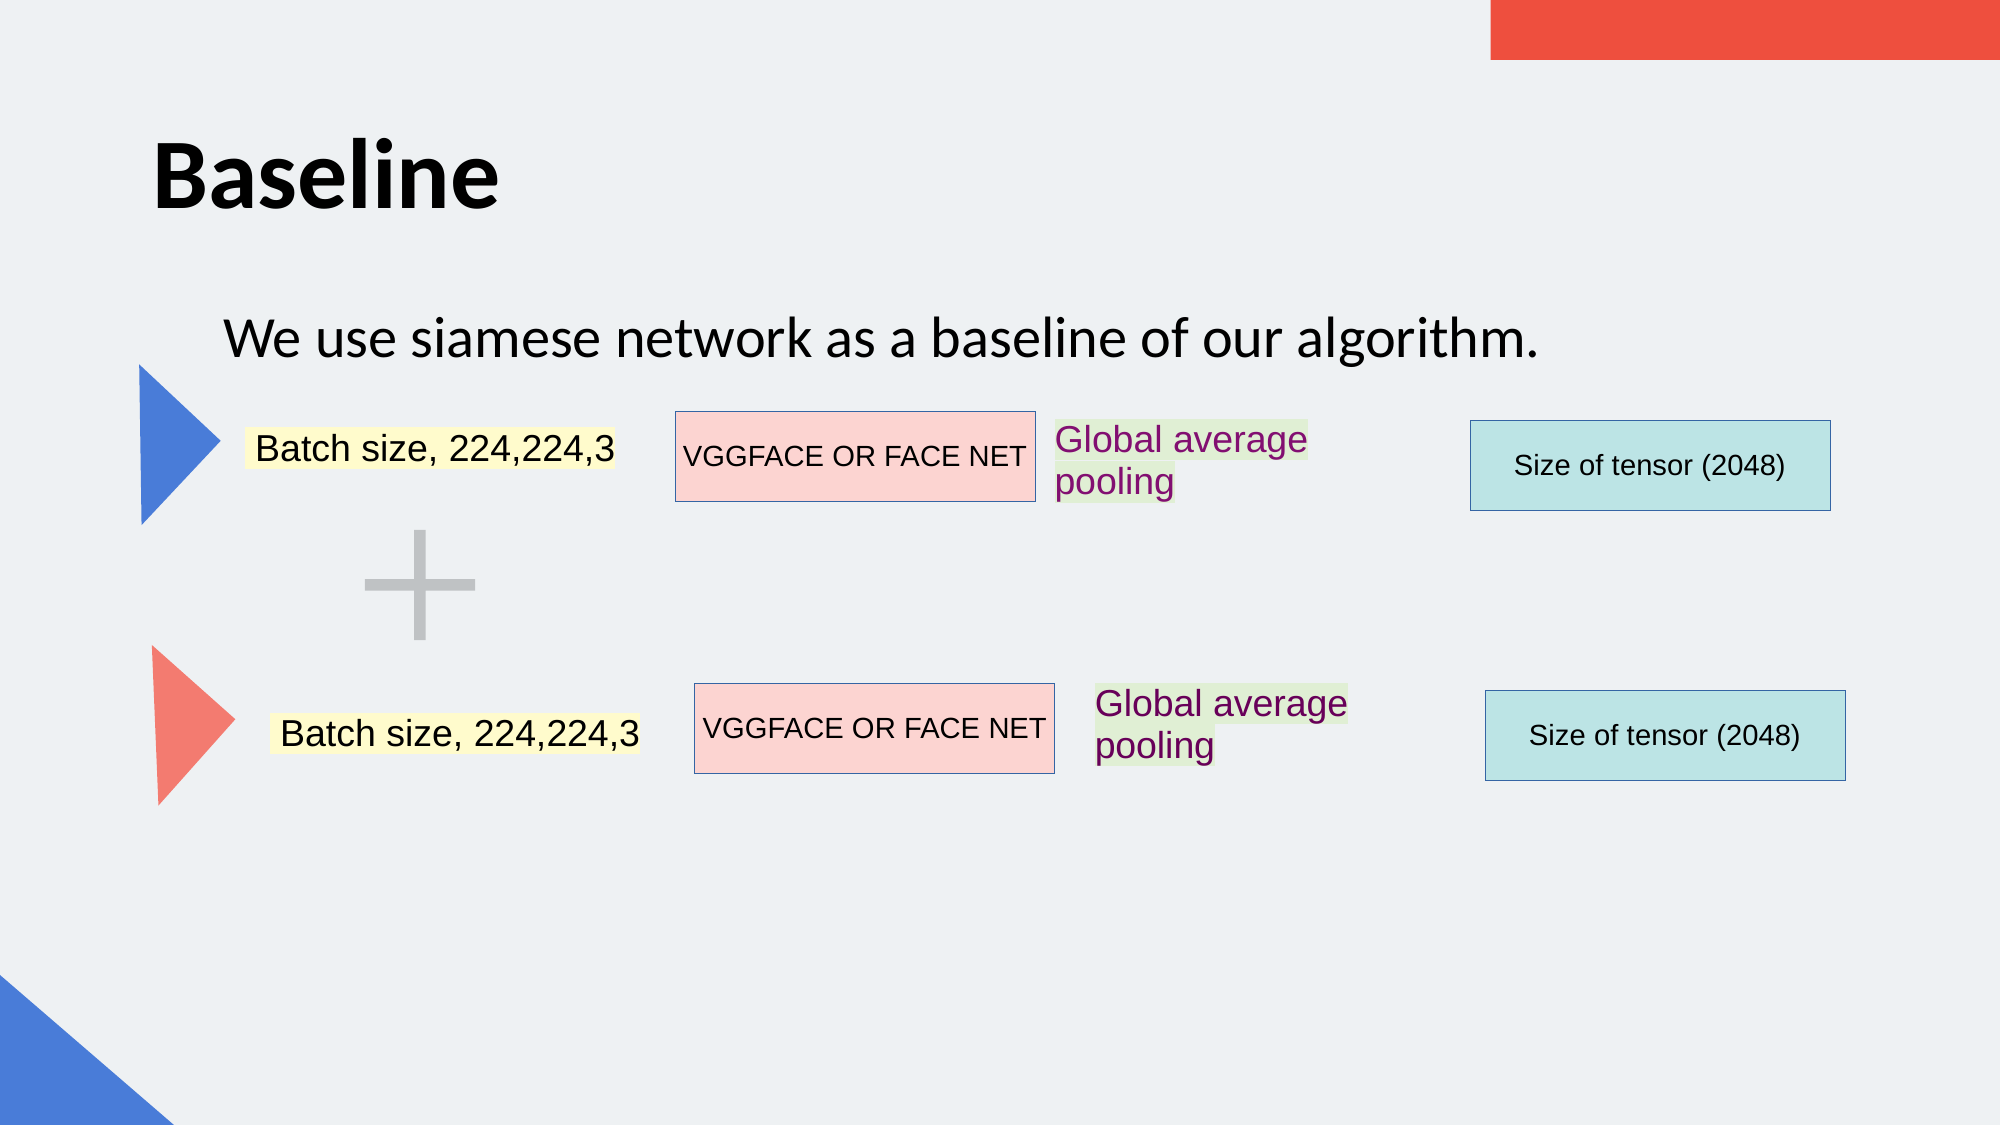

# Baseline
We use siamese network as a baseline of our algorithm.
VGGFACE OR FACE NET
Global average pooling
 Batch size, 224,224,3
Size of tensor (2048)
Global average pooling
VGGFACE OR FACE NET
Size of tensor (2048)
 Batch size, 224,224,3